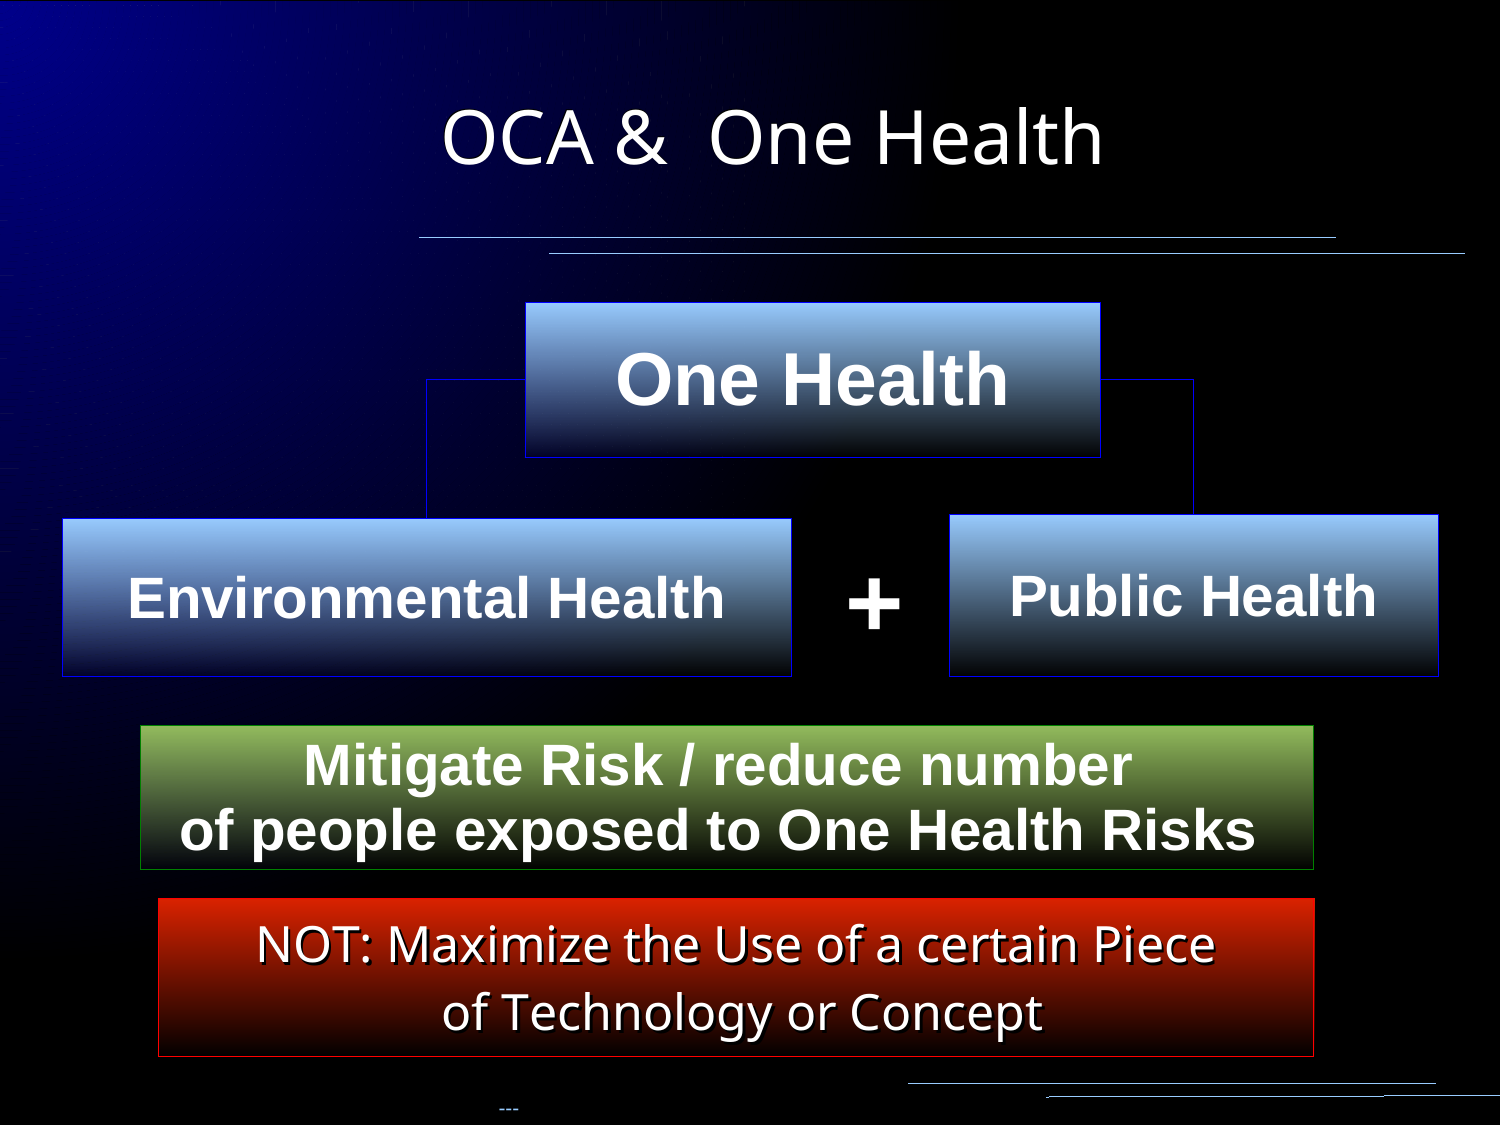

# OCA & One Health
One Health
Public Health
Environmental Health
+
Mitigate Risk / reduce number
of people exposed to One Health Risks
NOT: Maximize the Use of a certain Piece
 of Technology or Concept